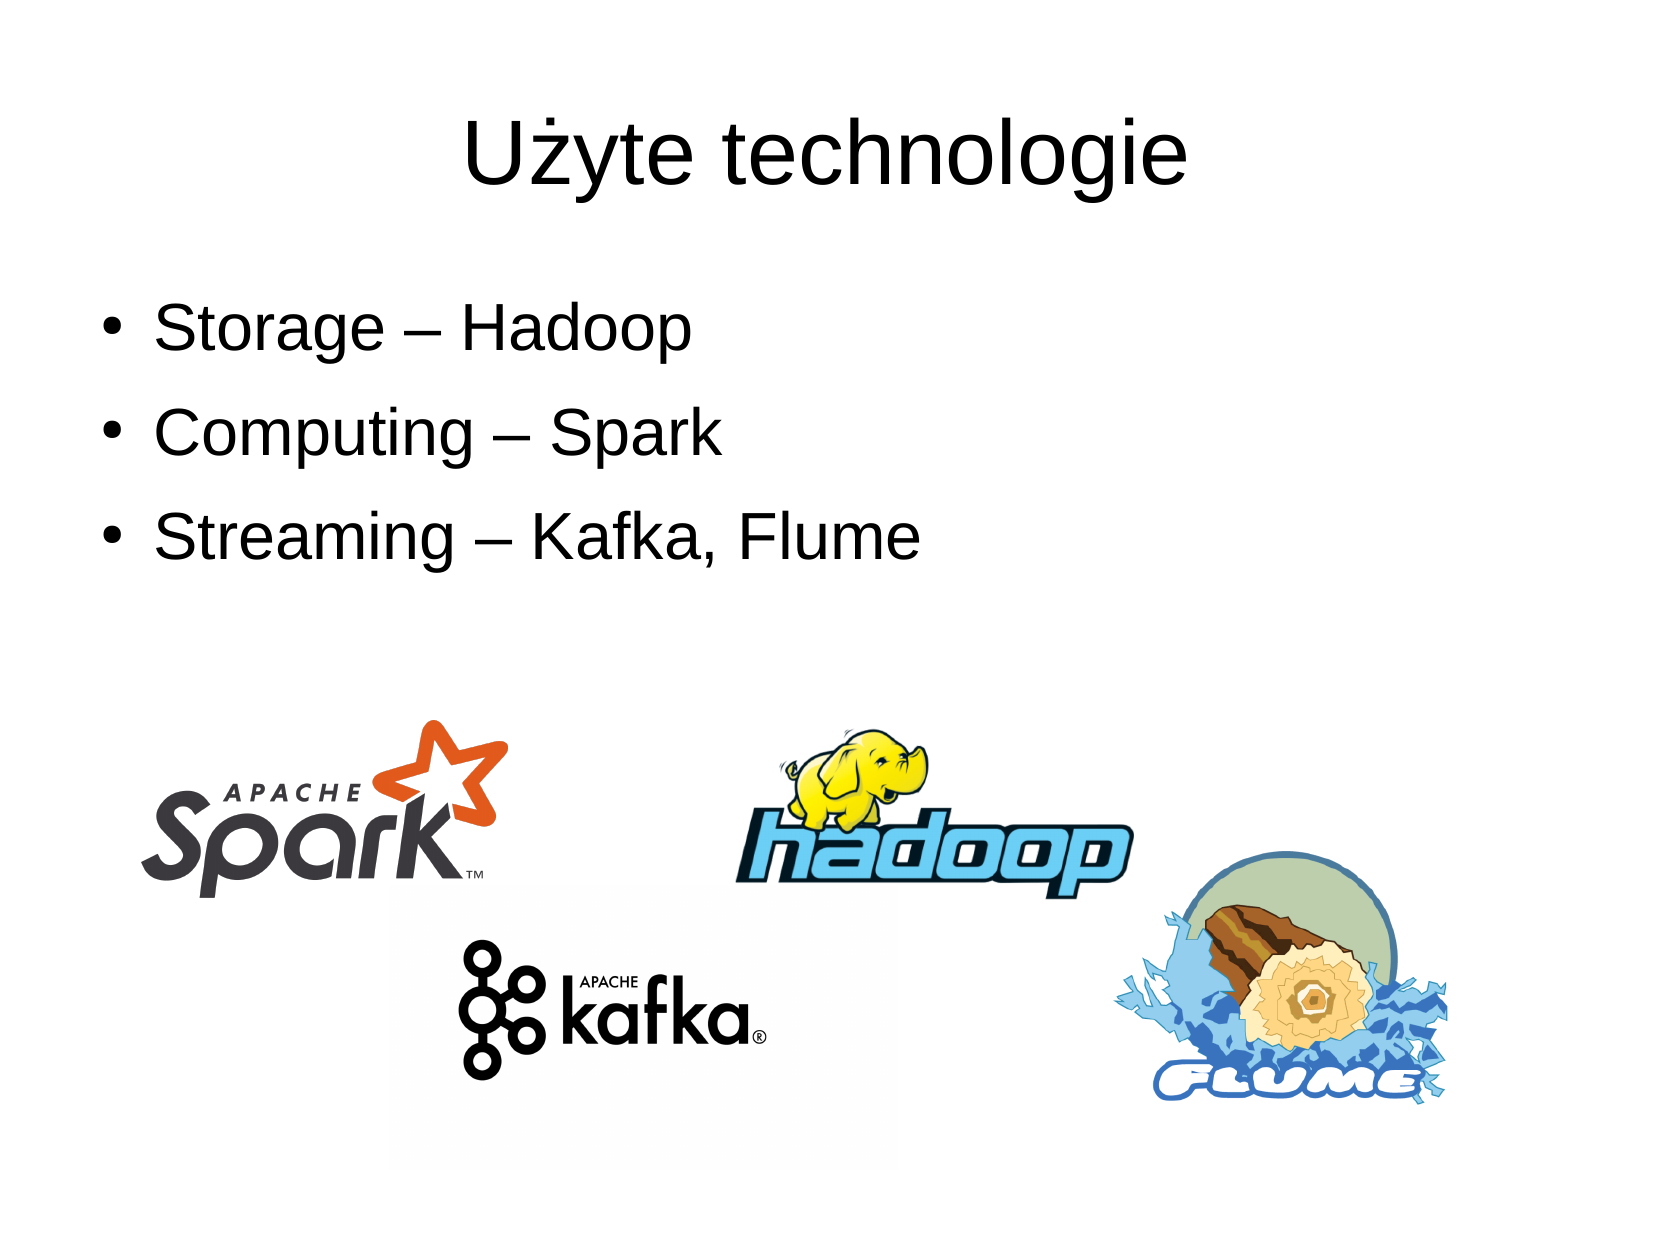

# Użyte technologie
Storage – Hadoop
Computing – Spark
Streaming – Kafka, Flume